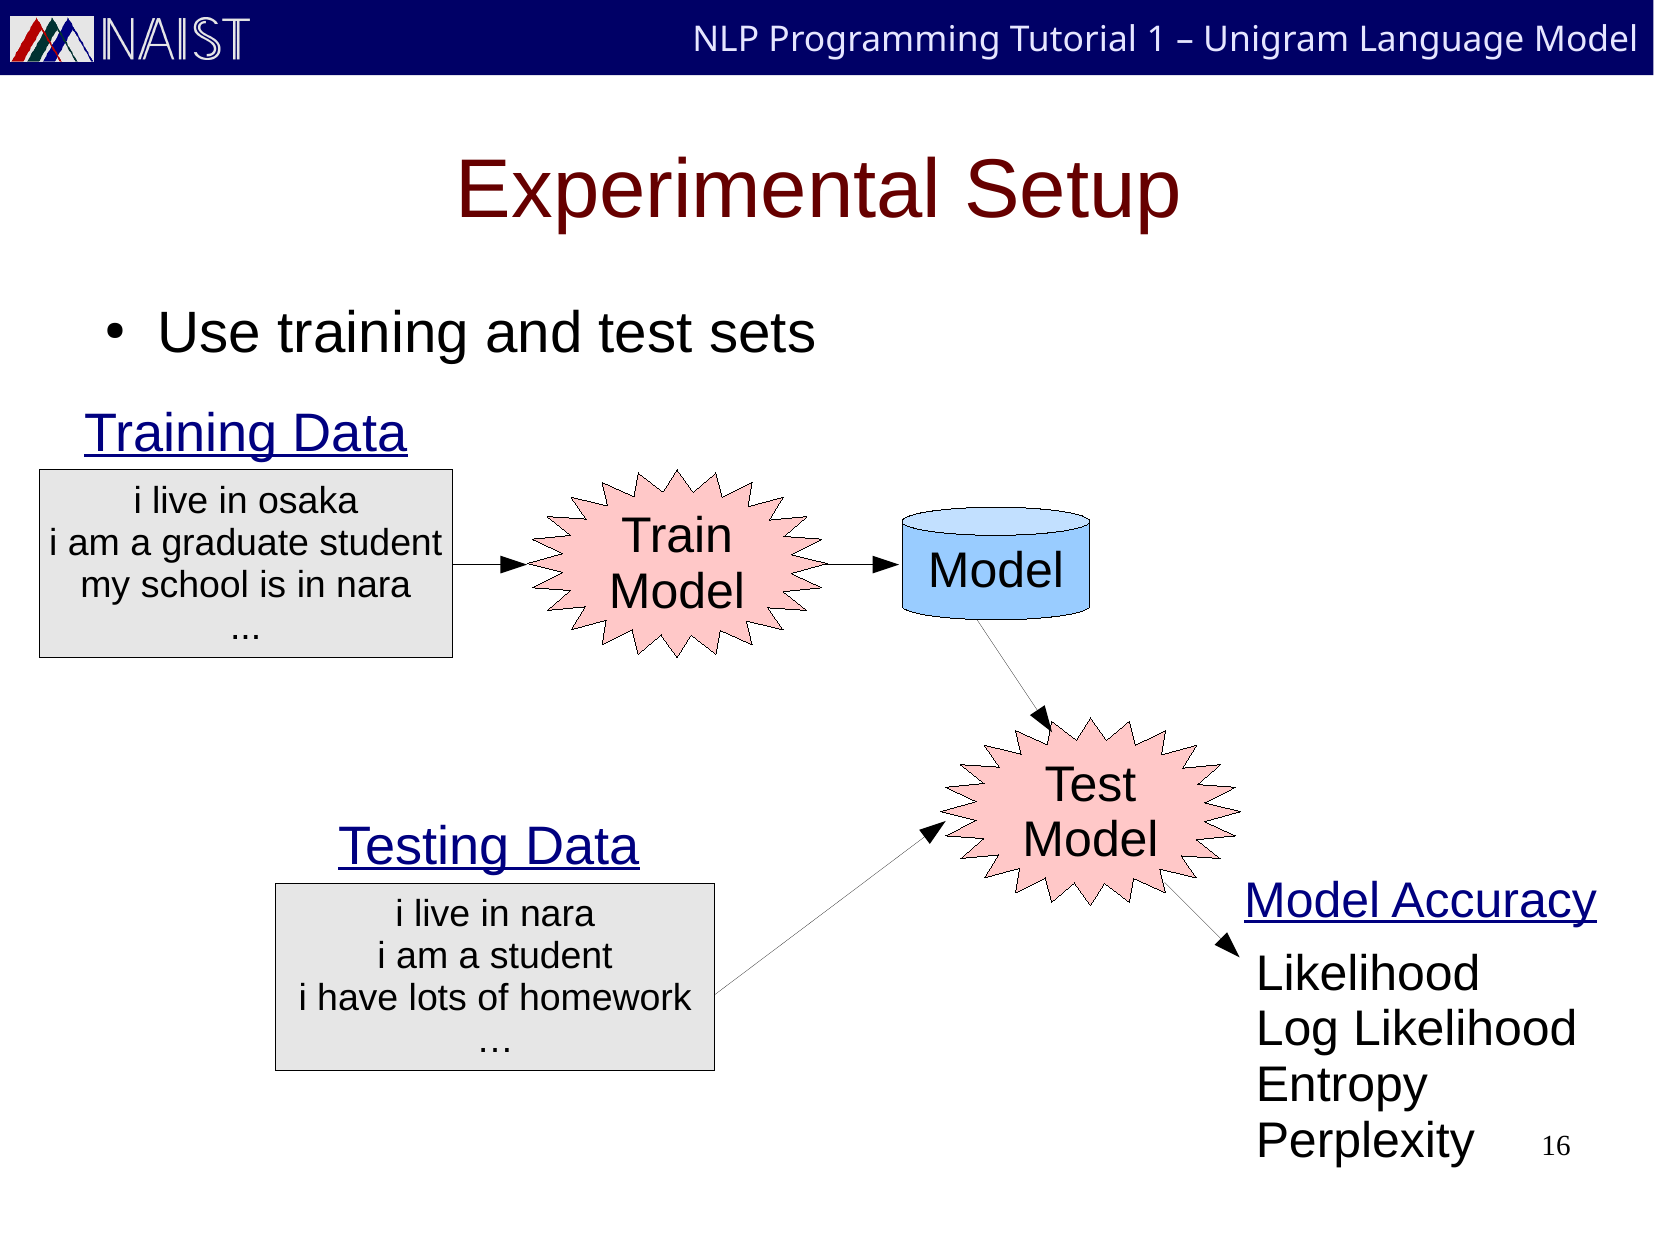

# Experimental Setup
Use training and test sets
Training Data
i live in osaka
i am a graduate student
my school is in nara
...
Train
Model
Model
Test
Model
Testing Data
Model Accuracy
i live in nara
i am a student
i have lots of homework
…
Likelihood
Log Likelihood
Entropy
Perplexity
16